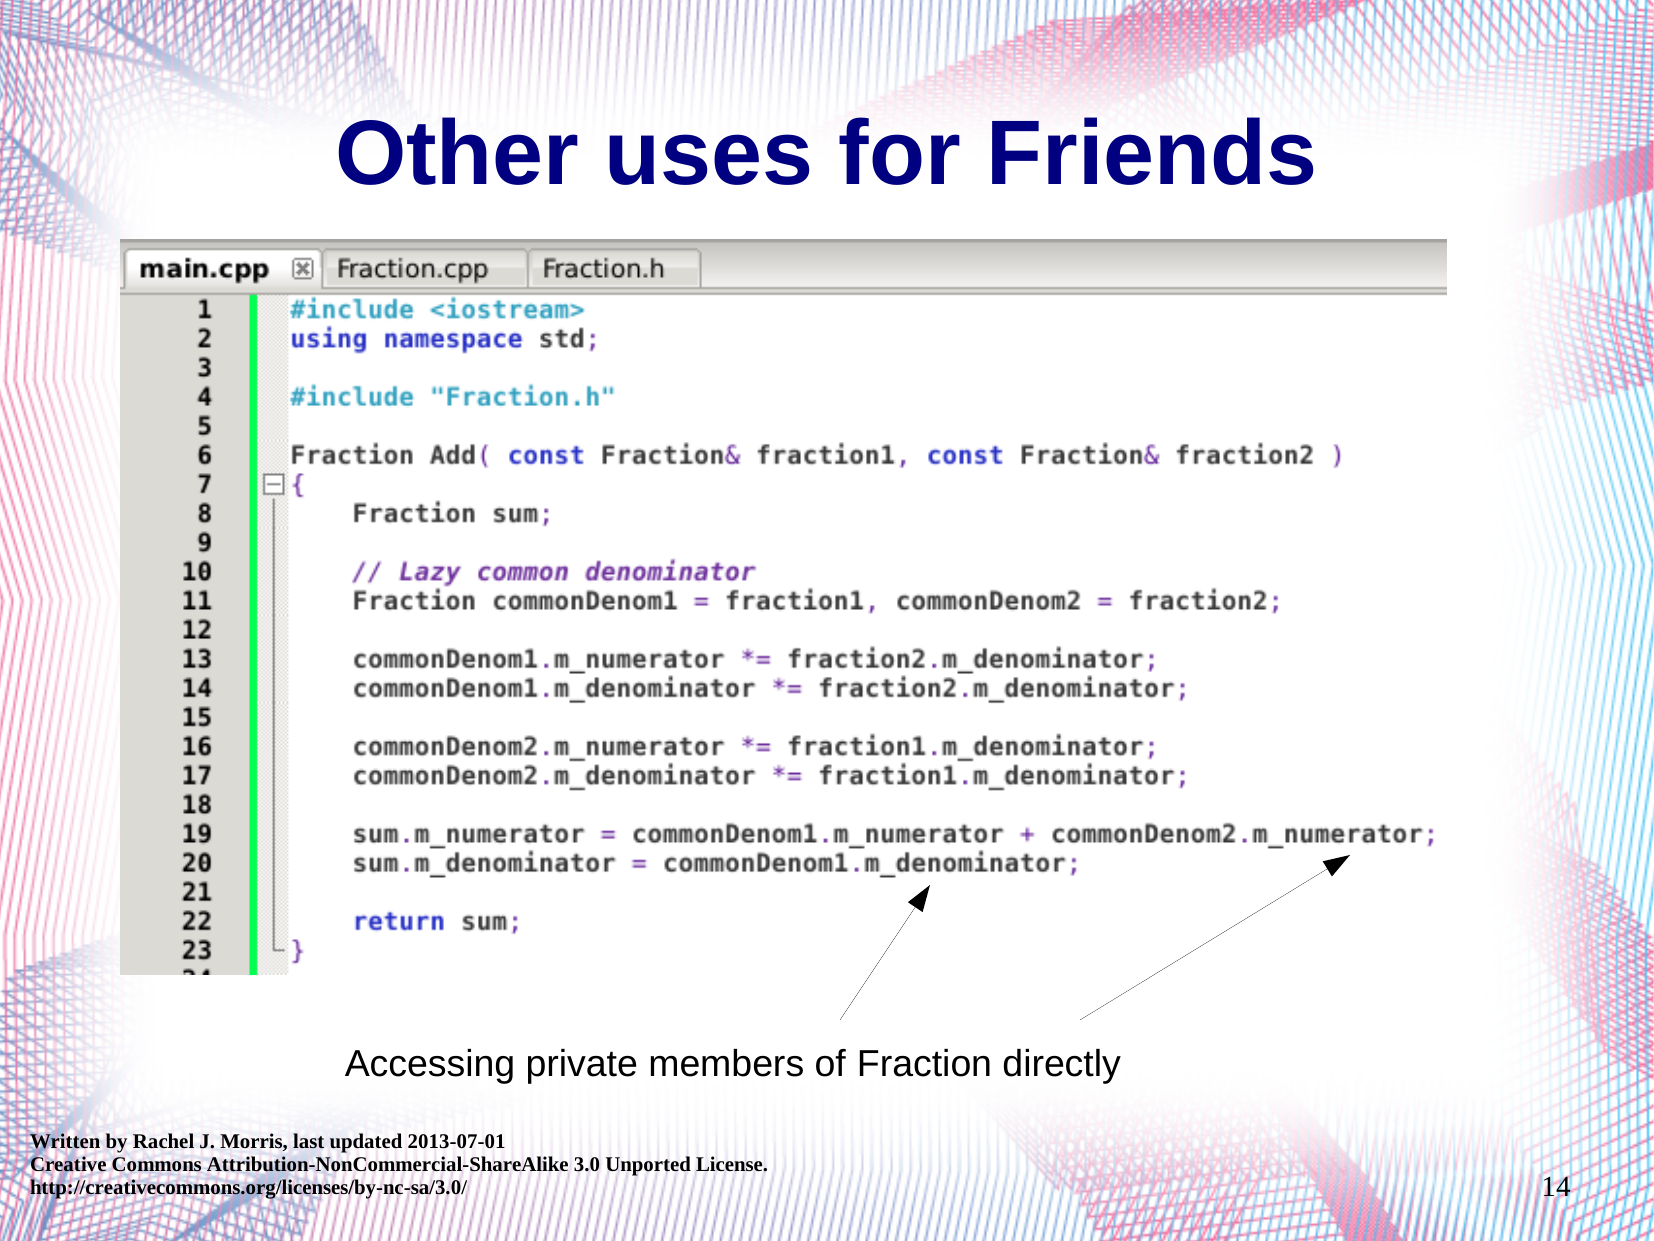

# Other uses for Friends
Accessing private members of Fraction directly
14